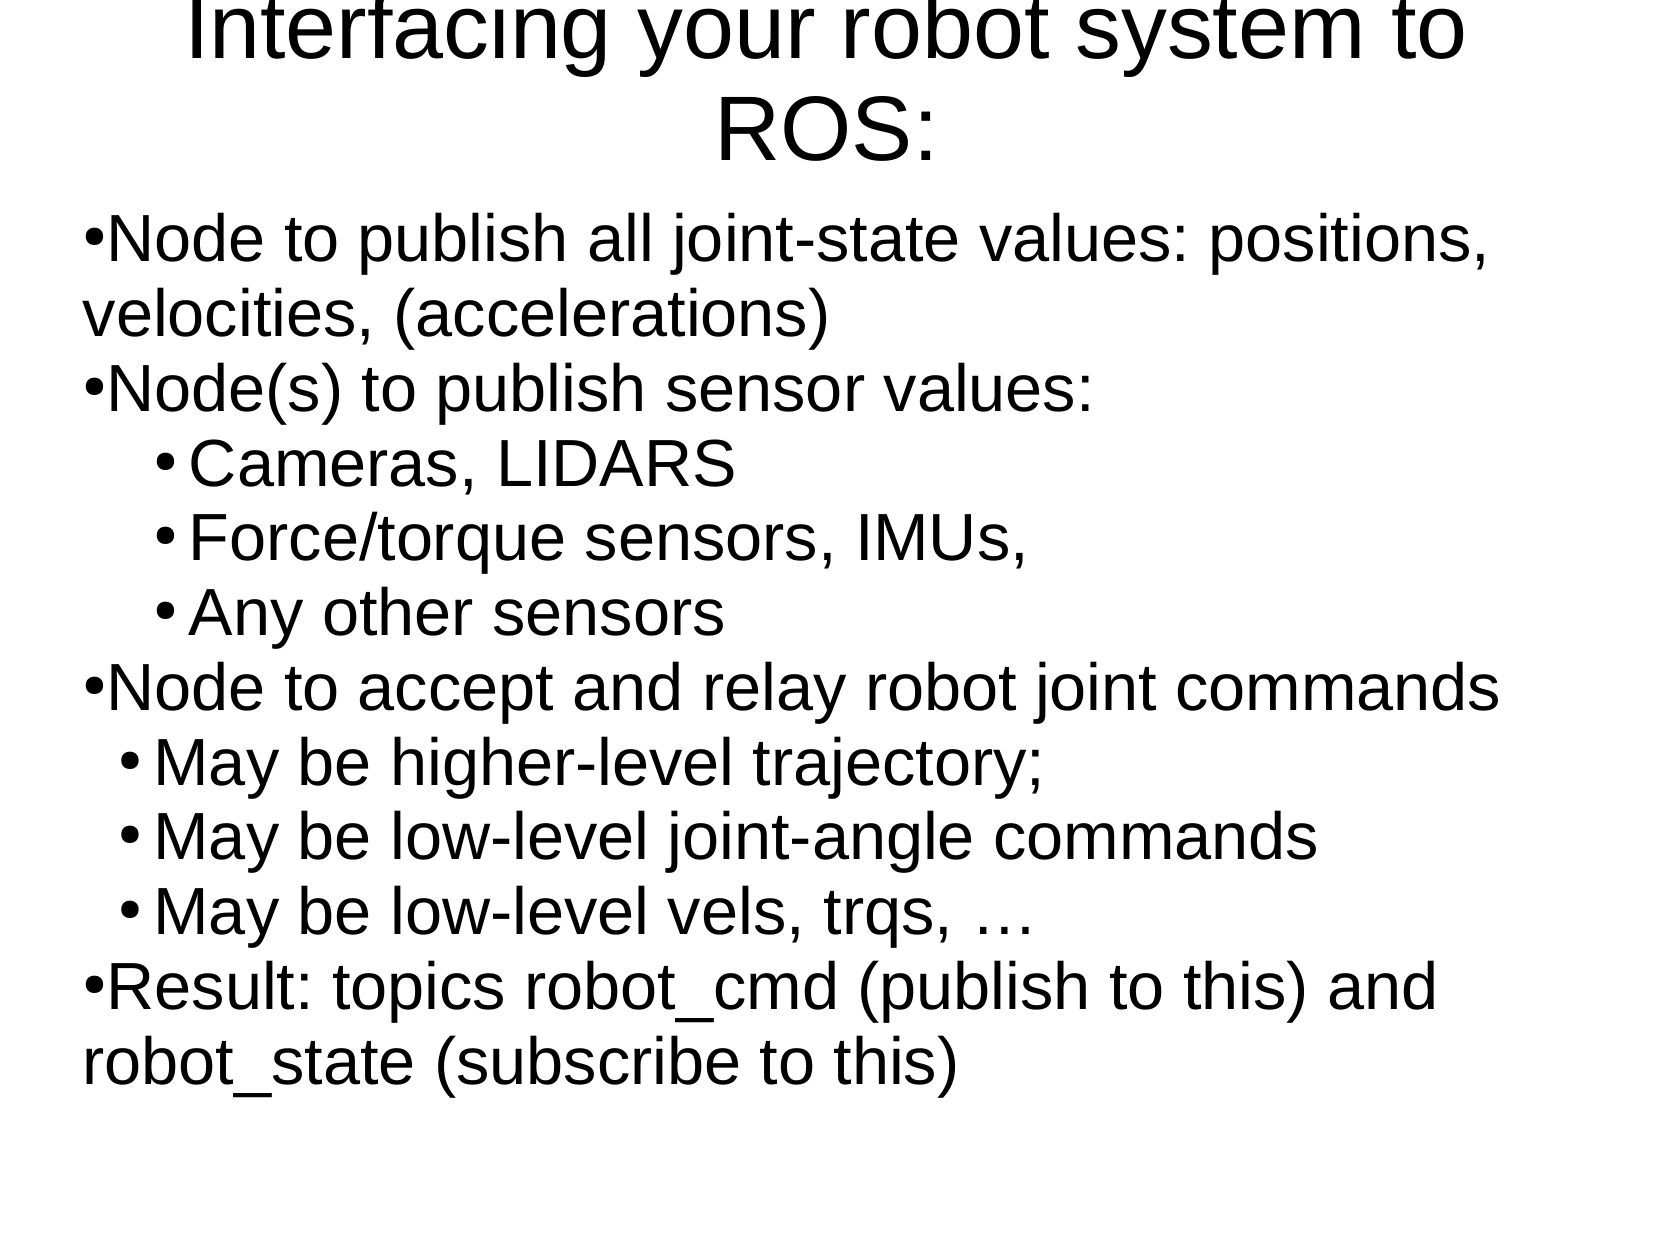

# Interfacing your robot system to ROS:
Node to publish all joint-state values: positions, velocities, (accelerations)
Node(s) to publish sensor values:
Cameras, LIDARS
Force/torque sensors, IMUs,
Any other sensors
Node to accept and relay robot joint commands
May be higher-level trajectory;
May be low-level joint-angle commands
May be low-level vels, trqs, …
Result: topics robot_cmd (publish to this) and robot_state (subscribe to this)